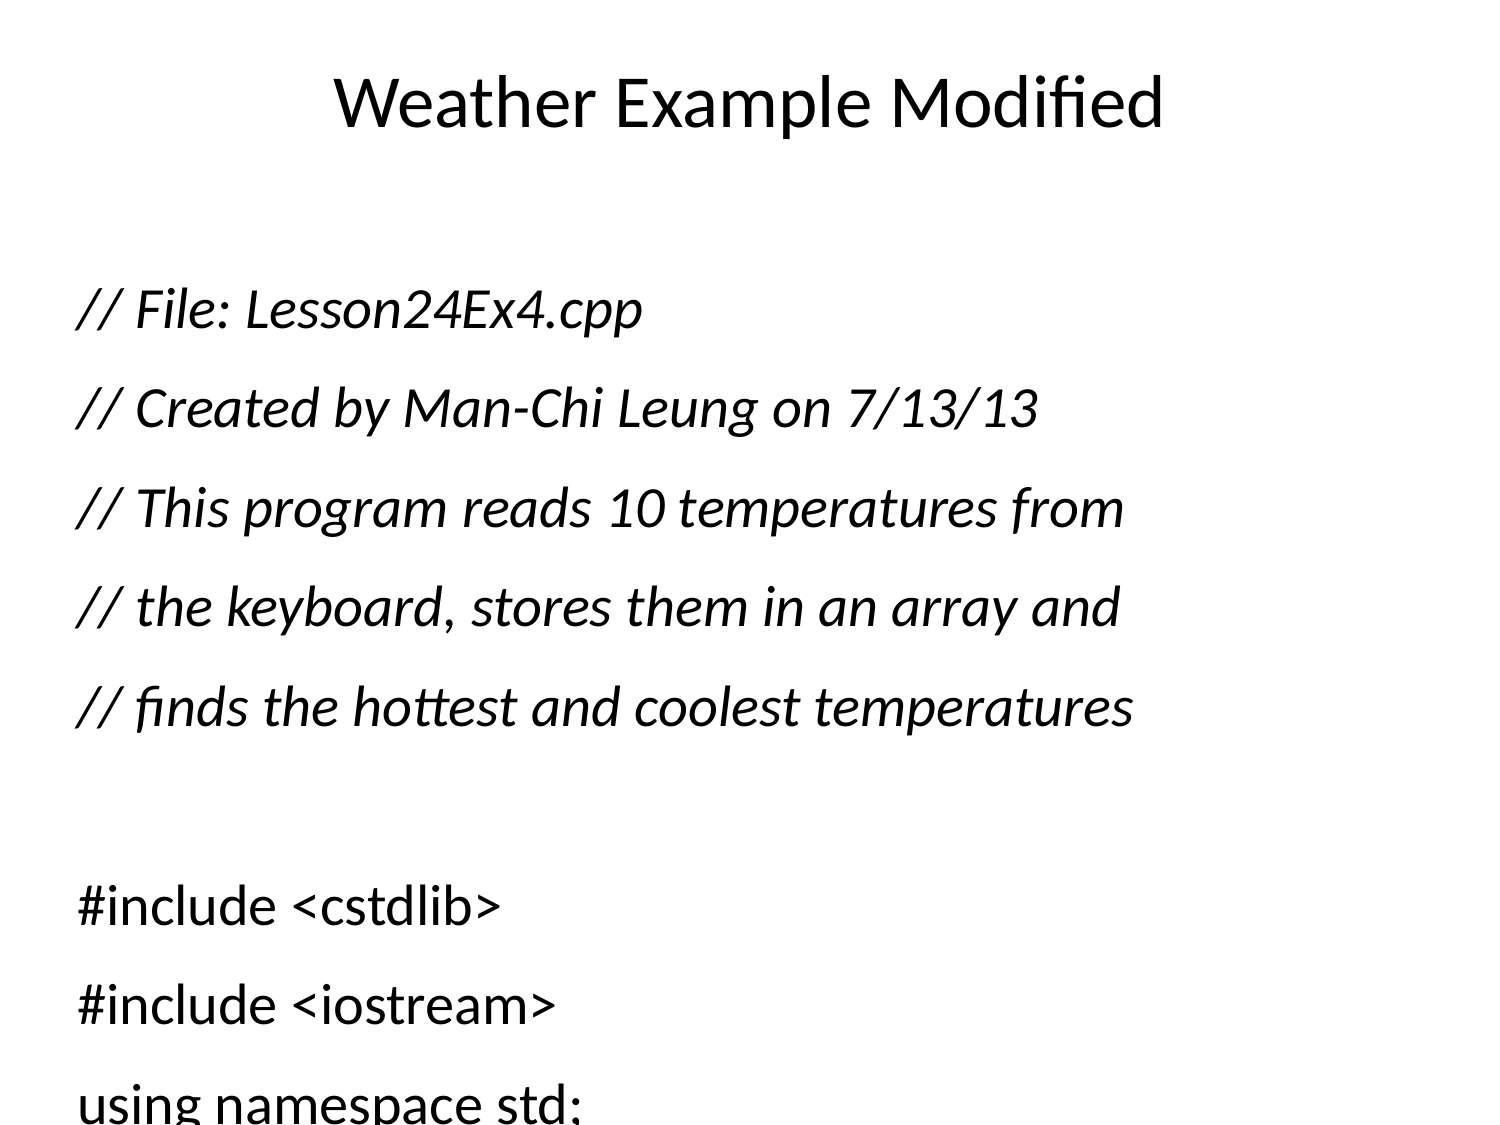

# Weather Example Modified
// File: Lesson24Ex4.cpp
// Created by Man-Chi Leung on 7/13/13
// This program reads 10 temperatures from
// the keyboard, stores them in an array and
// finds the hottest and coolest temperatures
#include <cstdlib>
#include <iostream>
using namespace std;